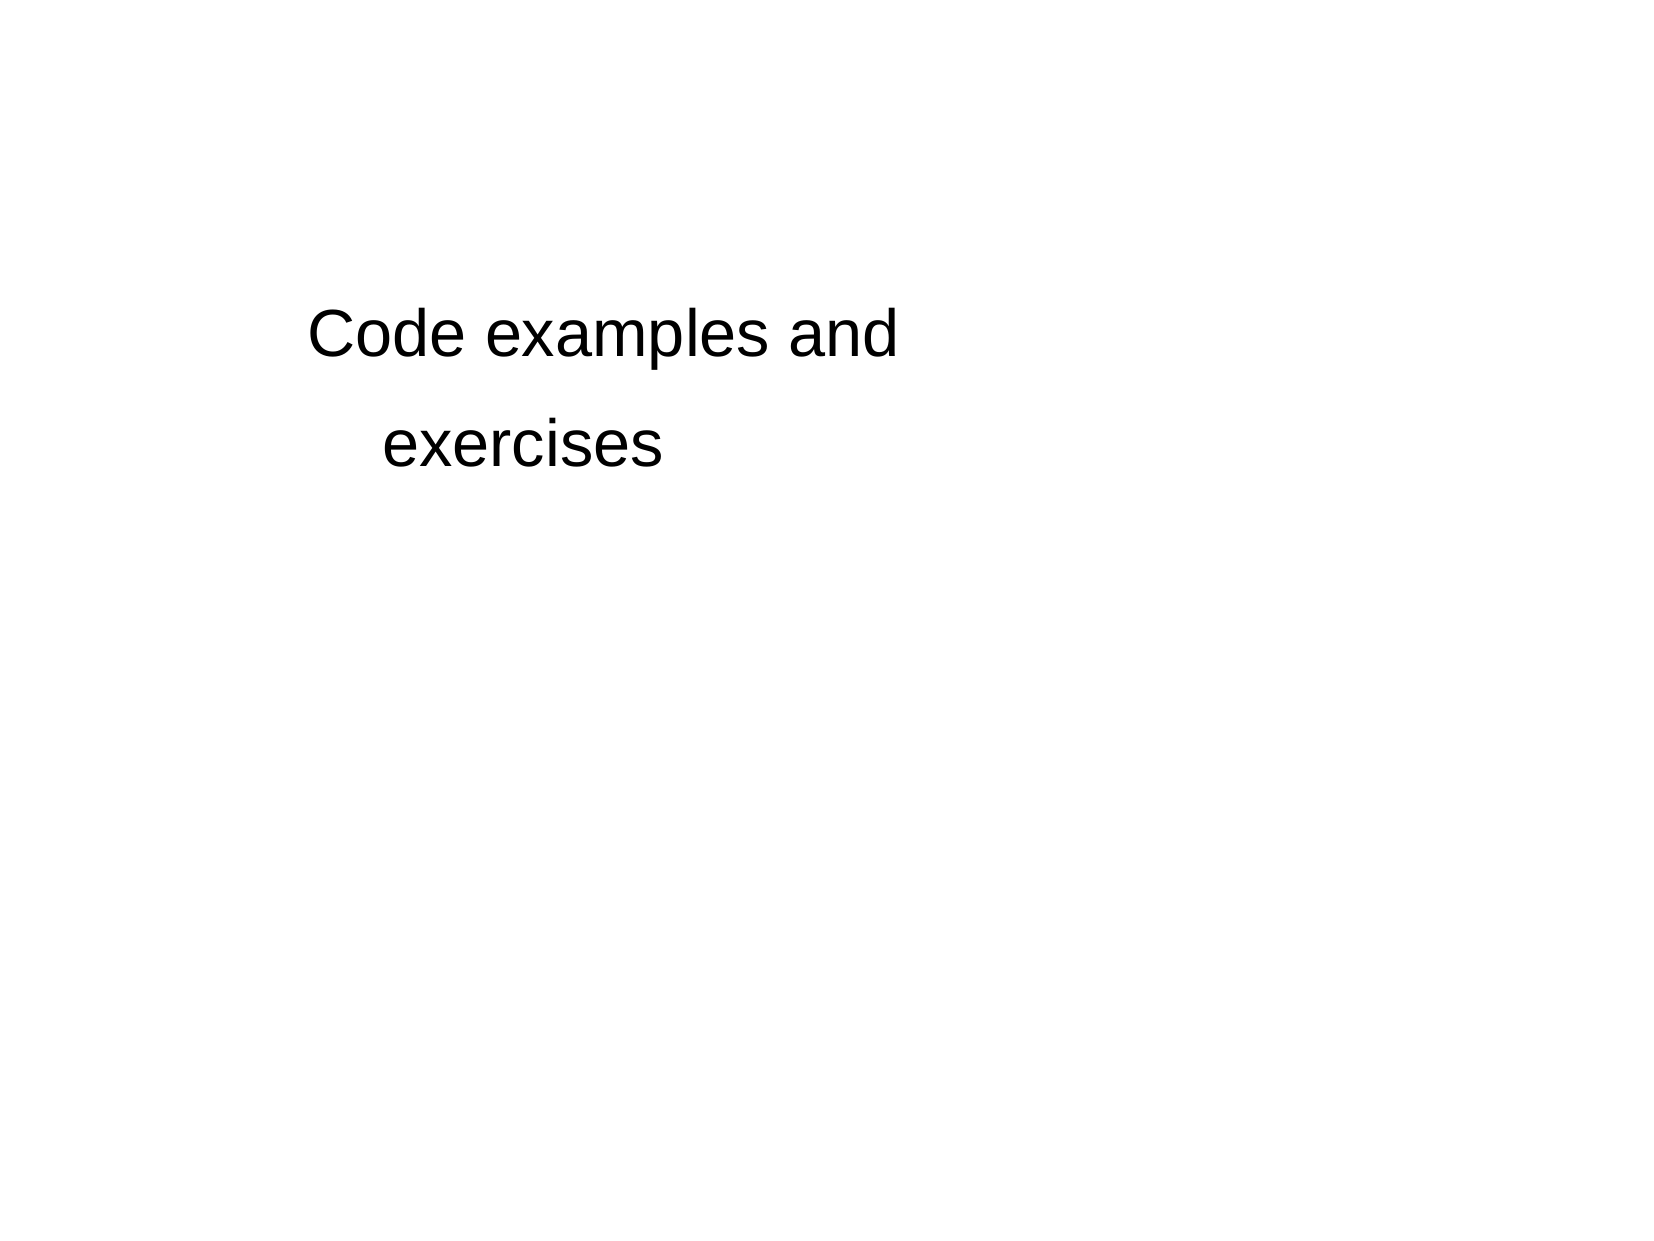

# Code examples and
				exercises
The following routes owned by Team Explorer
https://mycrop.bayer.com/myaccount/order-and-quote-details
https://mycrop.bayer.com/myaccount/warehouse-inventory
https://mycrop.bayer.com/myaccount/fieldcheckupseries
are any of these routes owned by 301?6:11
These routes owned by us
https://mycrop.bayer.com/myaccount/dashboard
https://mycrop.bayer.com/myaccount/farmers
https://mycrop.bayer.com/myaccount/farmer-details
https://mycrop.bayer.com/myaccount/businessplan
https://mycrop.bayer.com/myaccount/orders
https://mycrop.bayer.com/myaccount/order-details
https://mycrop.bayer.com/myaccount/inventory
Gary Barmak  6:13 PM
Could you please go to Ocelot and delete /myaccount for mycrop?
New
Chetna Aggarwal  6:24 PM
I don’t think we can do that since myaccount has stuff in prod.
6:25
Let me check with my team though
Gary Barmak  6:25 PM
sure